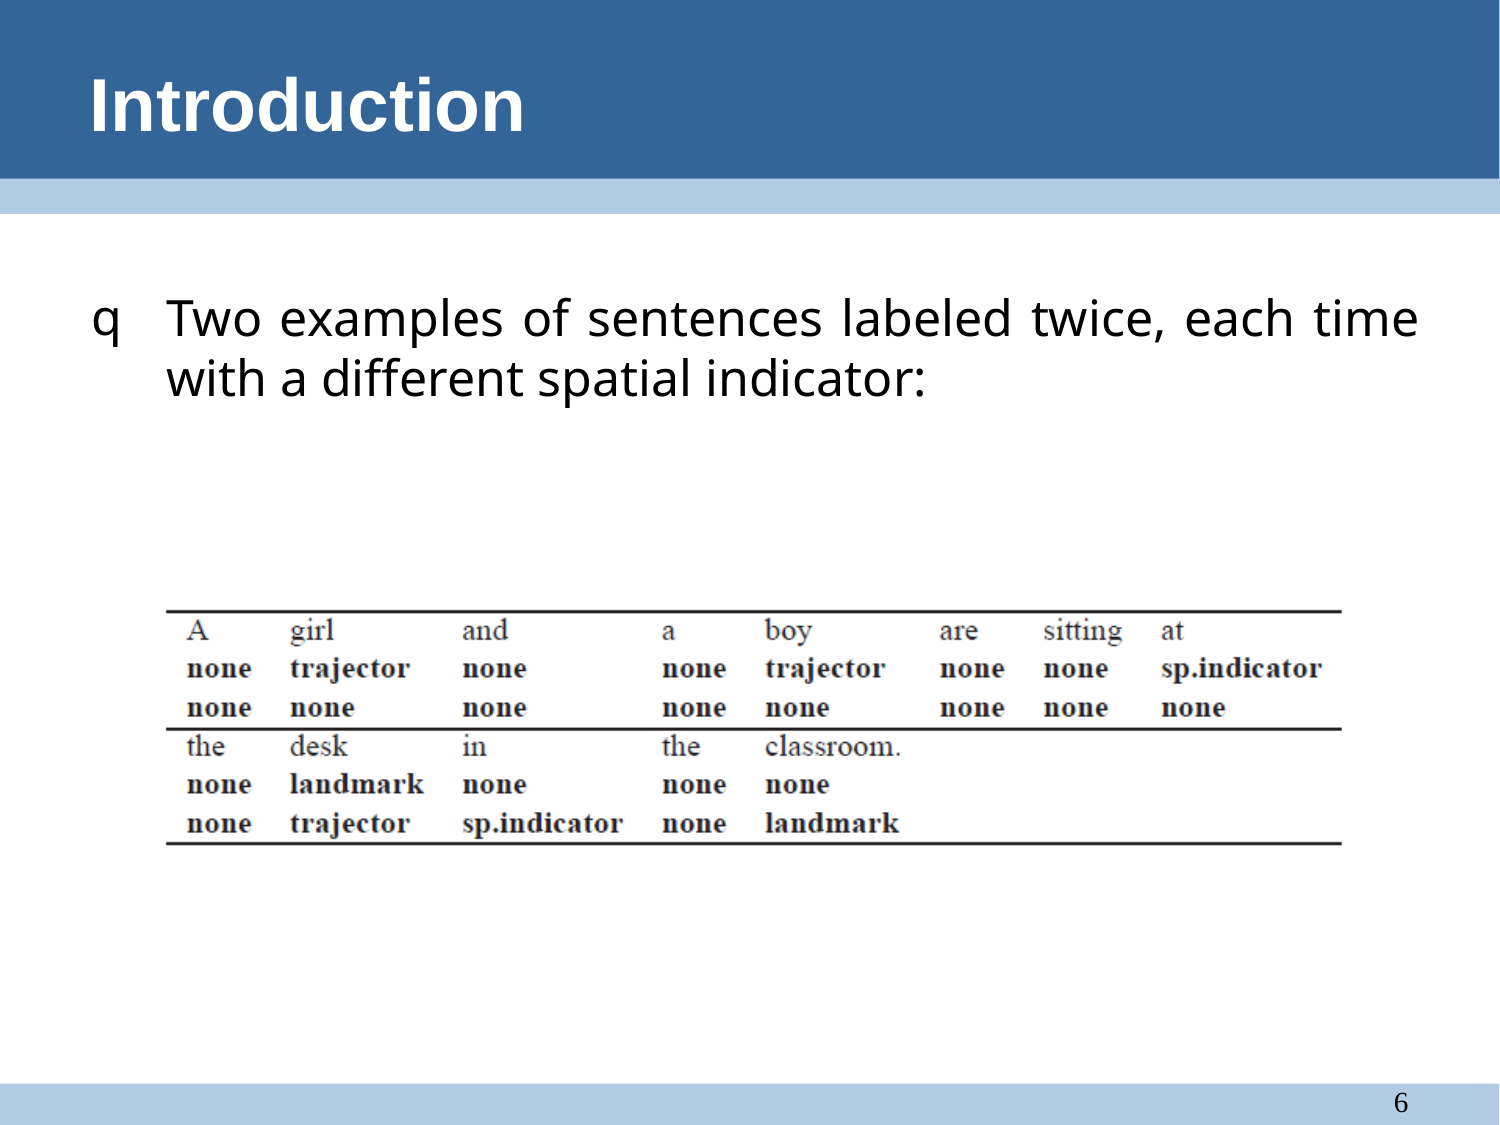

Introduction
# Two examples of sentences labeled twice, each time with a different spatial indicator: